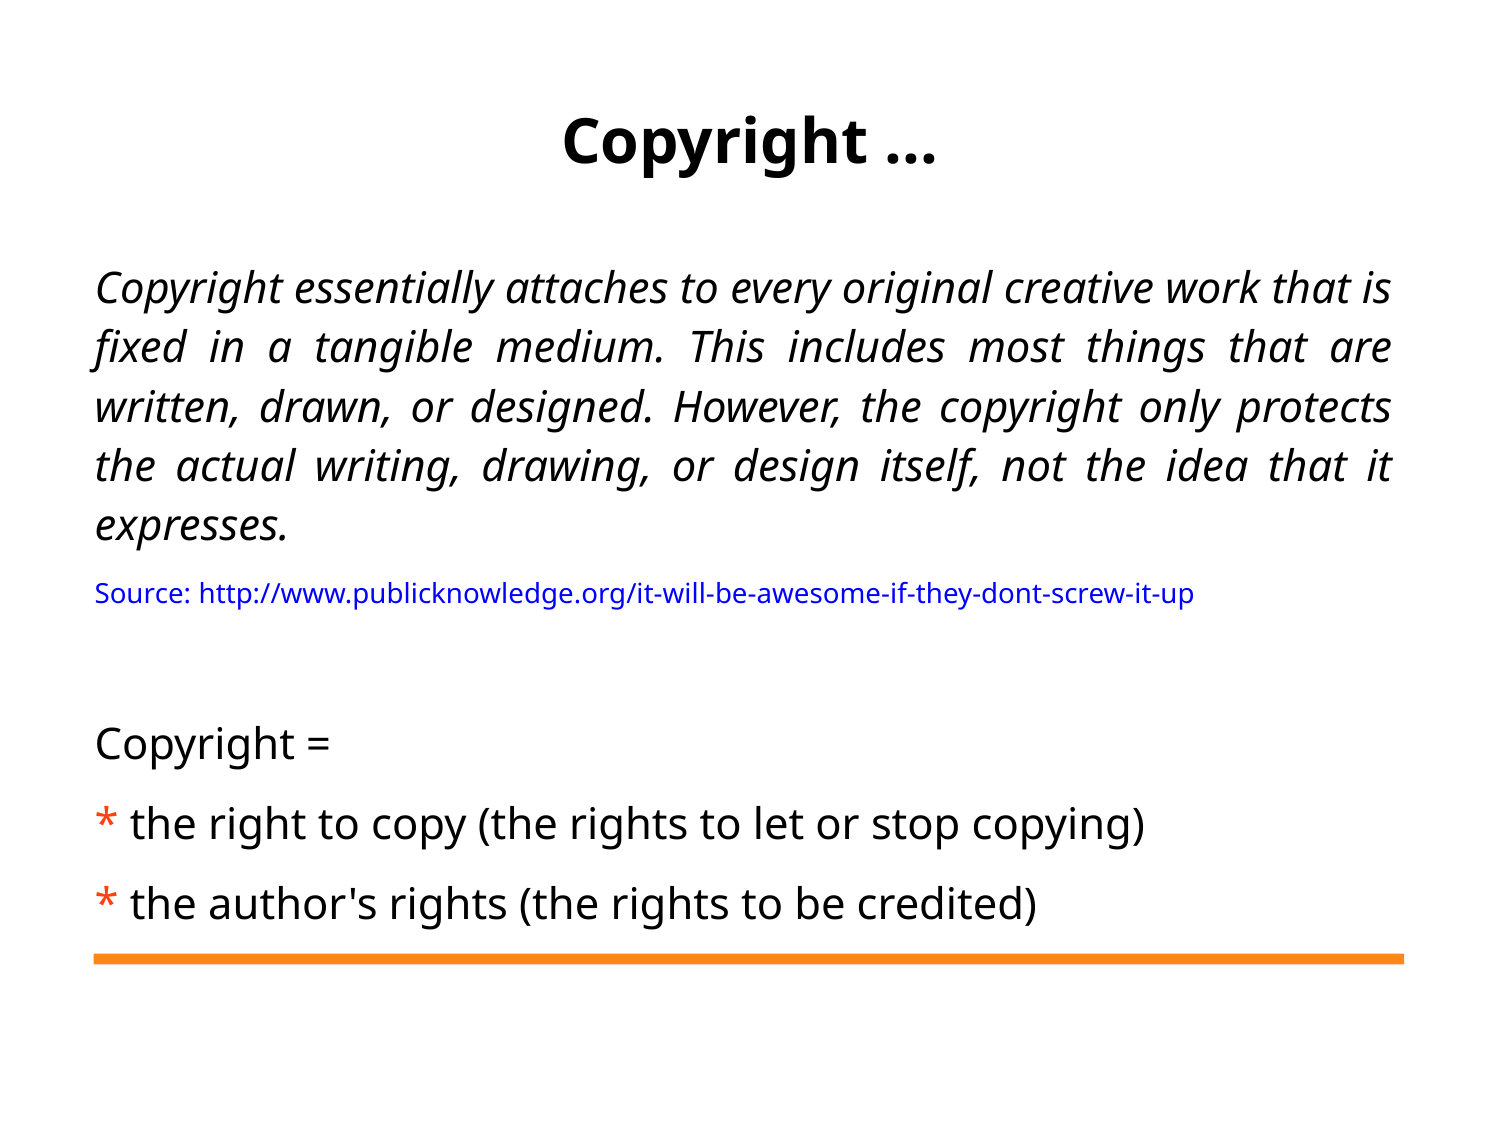

# Copyright ...
Copyright essentially attaches to every original creative work that is fixed in a tangible medium. This includes most things that are written, drawn, or designed. However, the copyright only protects the actual writing, drawing, or design itself, not the idea that it expresses.
Source: http://www.publicknowledge.org/it-will-be-awesome-if-they-dont-screw-it-up
Copyright =
* the right to copy (the rights to let or stop copying)
* the author's rights (the rights to be credited)